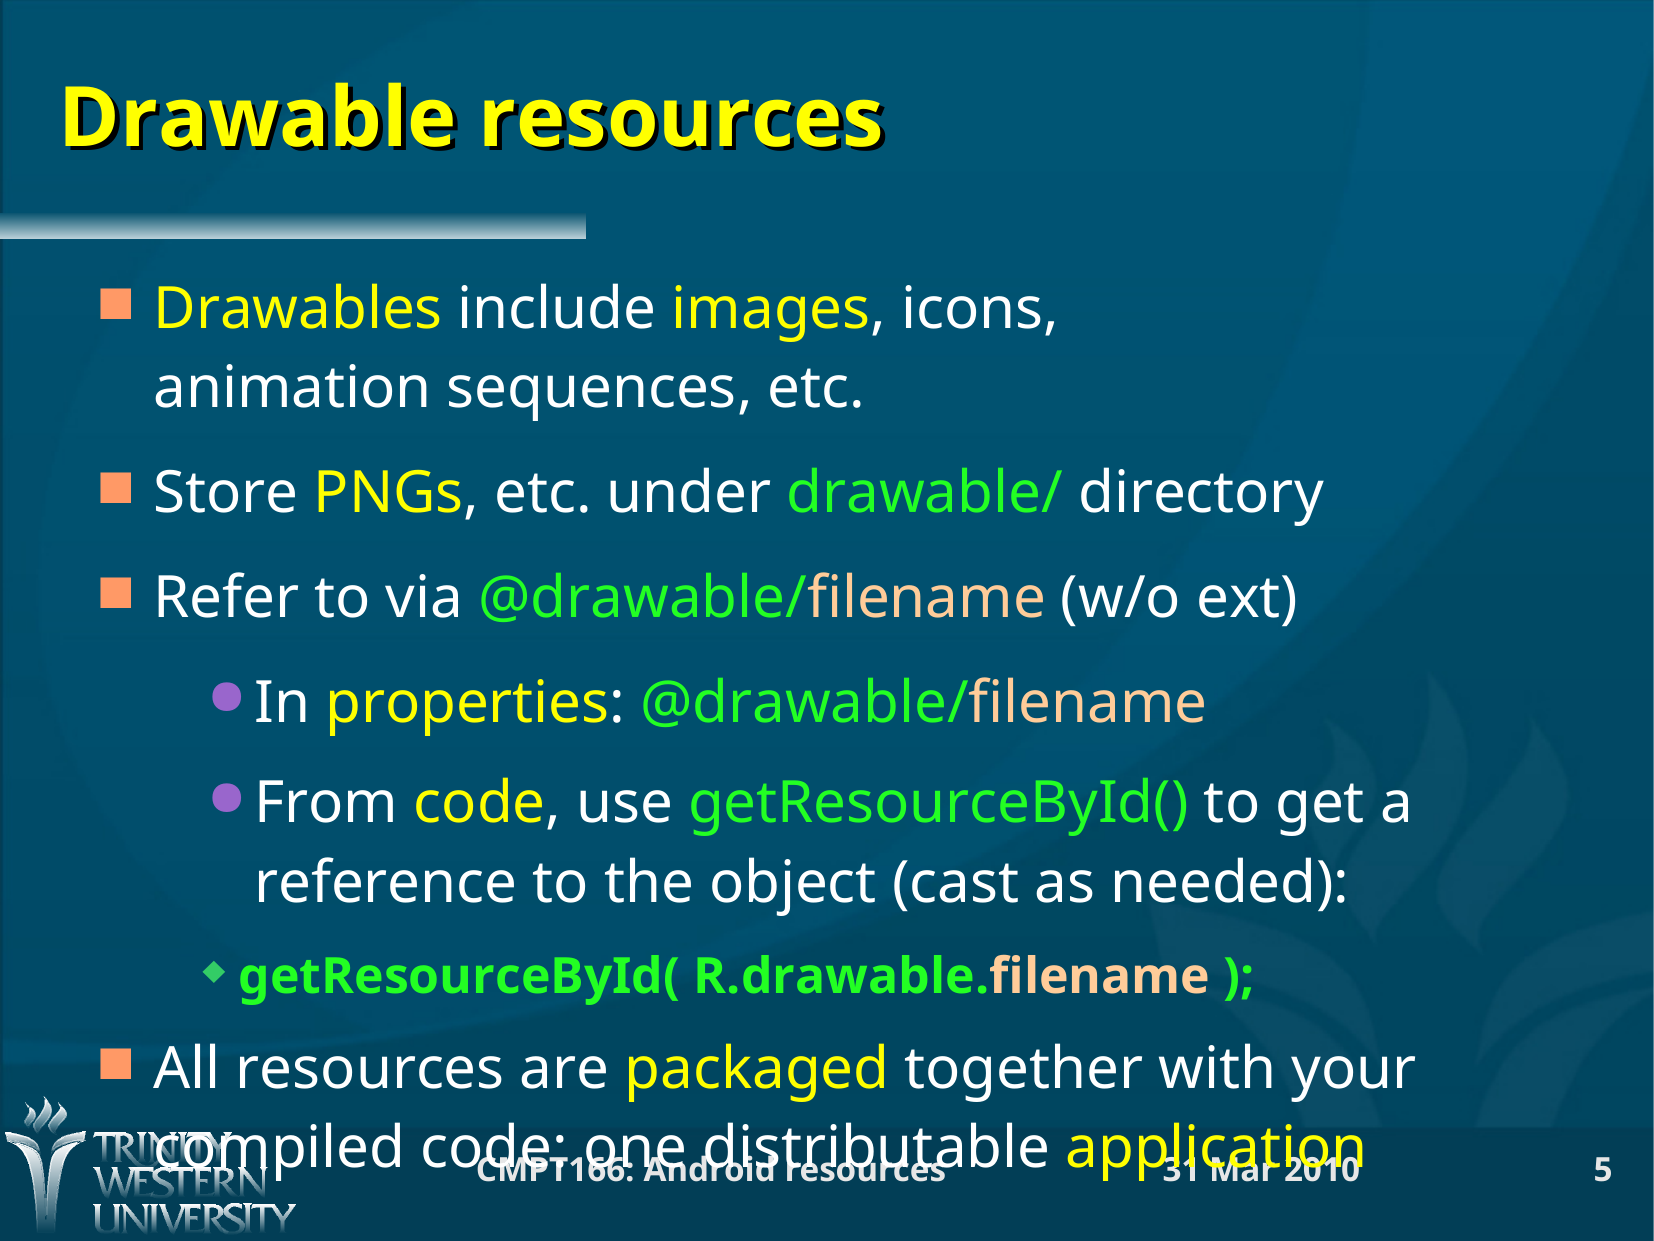

# Drawable resources
Drawables include images, icons,
animation sequences, etc.
Store PNGs, etc. under drawable/ directory
Refer to via @drawable/filename (w/o ext)
In properties: @drawable/filename
From code, use getResourceById() to get a reference to the object (cast as needed):
getResourceById( R.drawable.filename );
All resources are packaged together with your compiled code: one distributable application
CMPT166: Android resources
31 Mar 2010
5